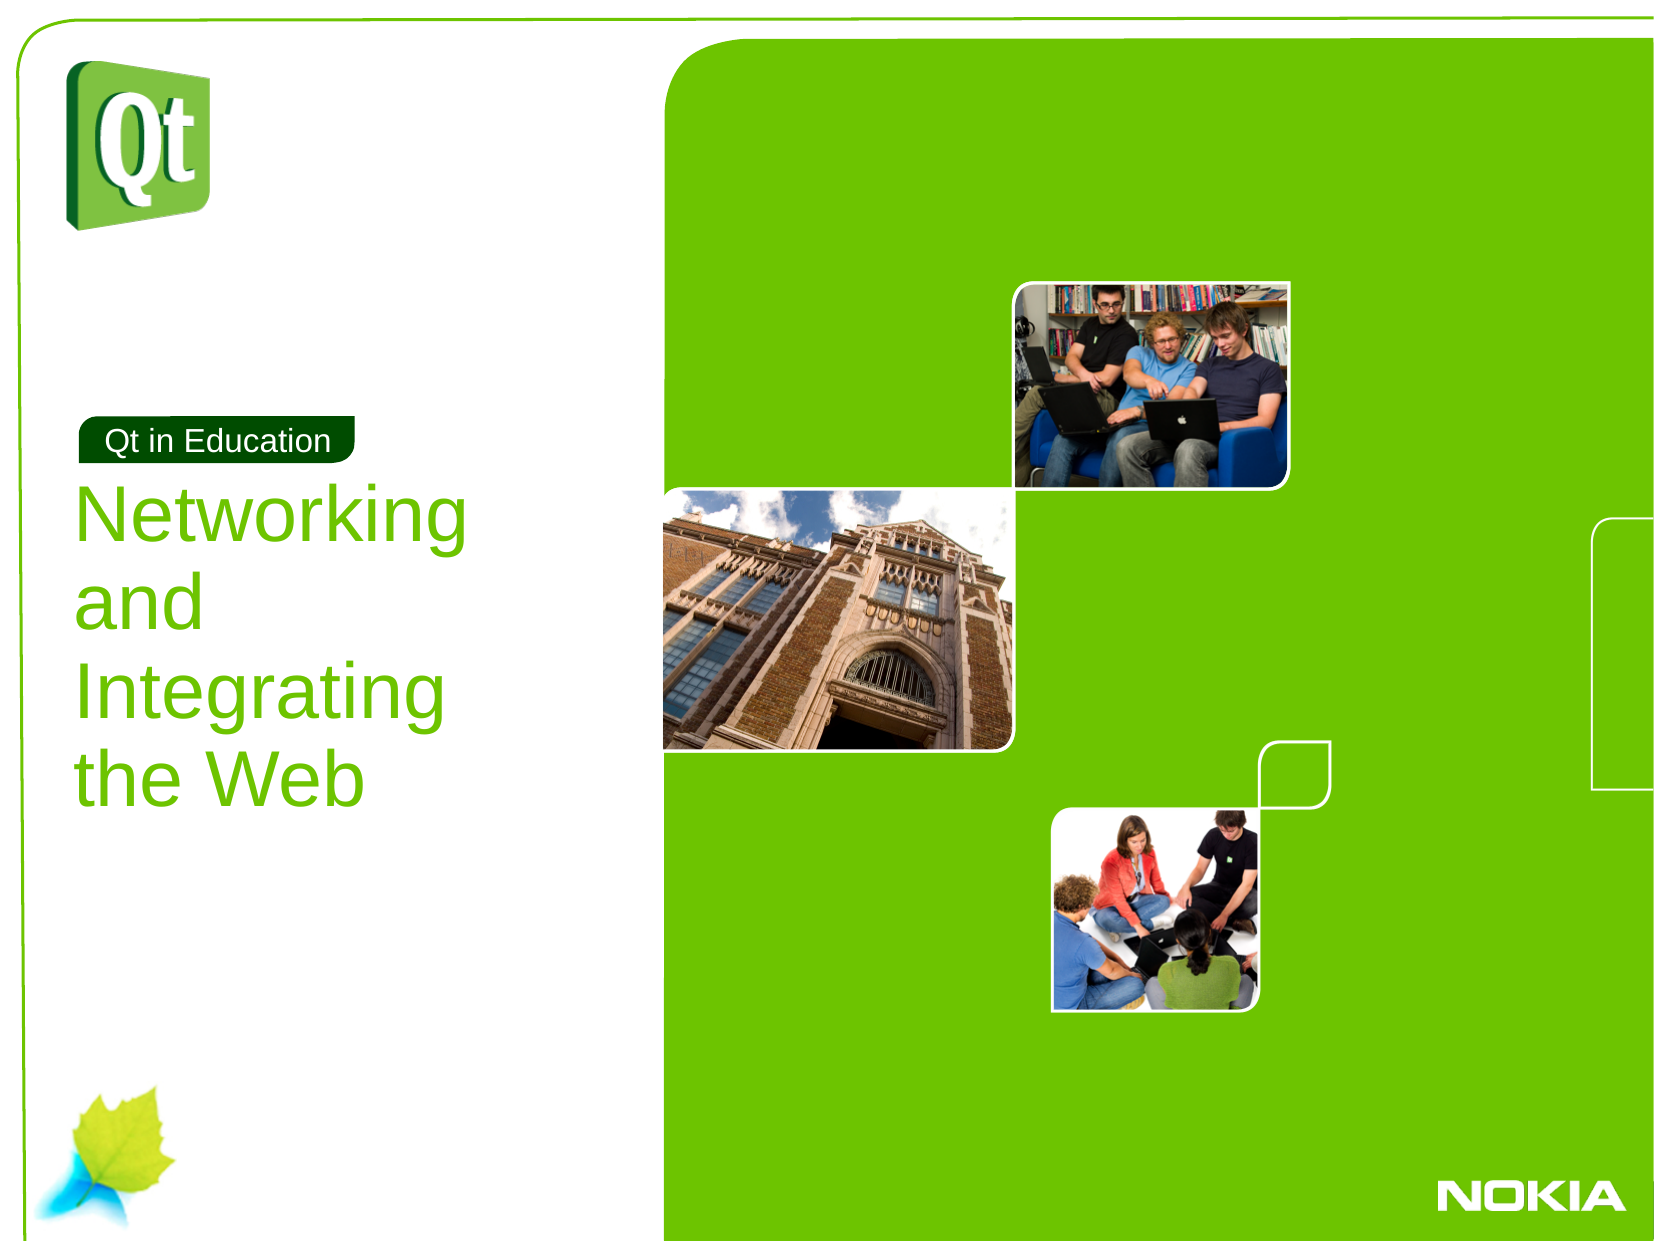

.
Qt in Education
Networking
and
Integrating
the Web